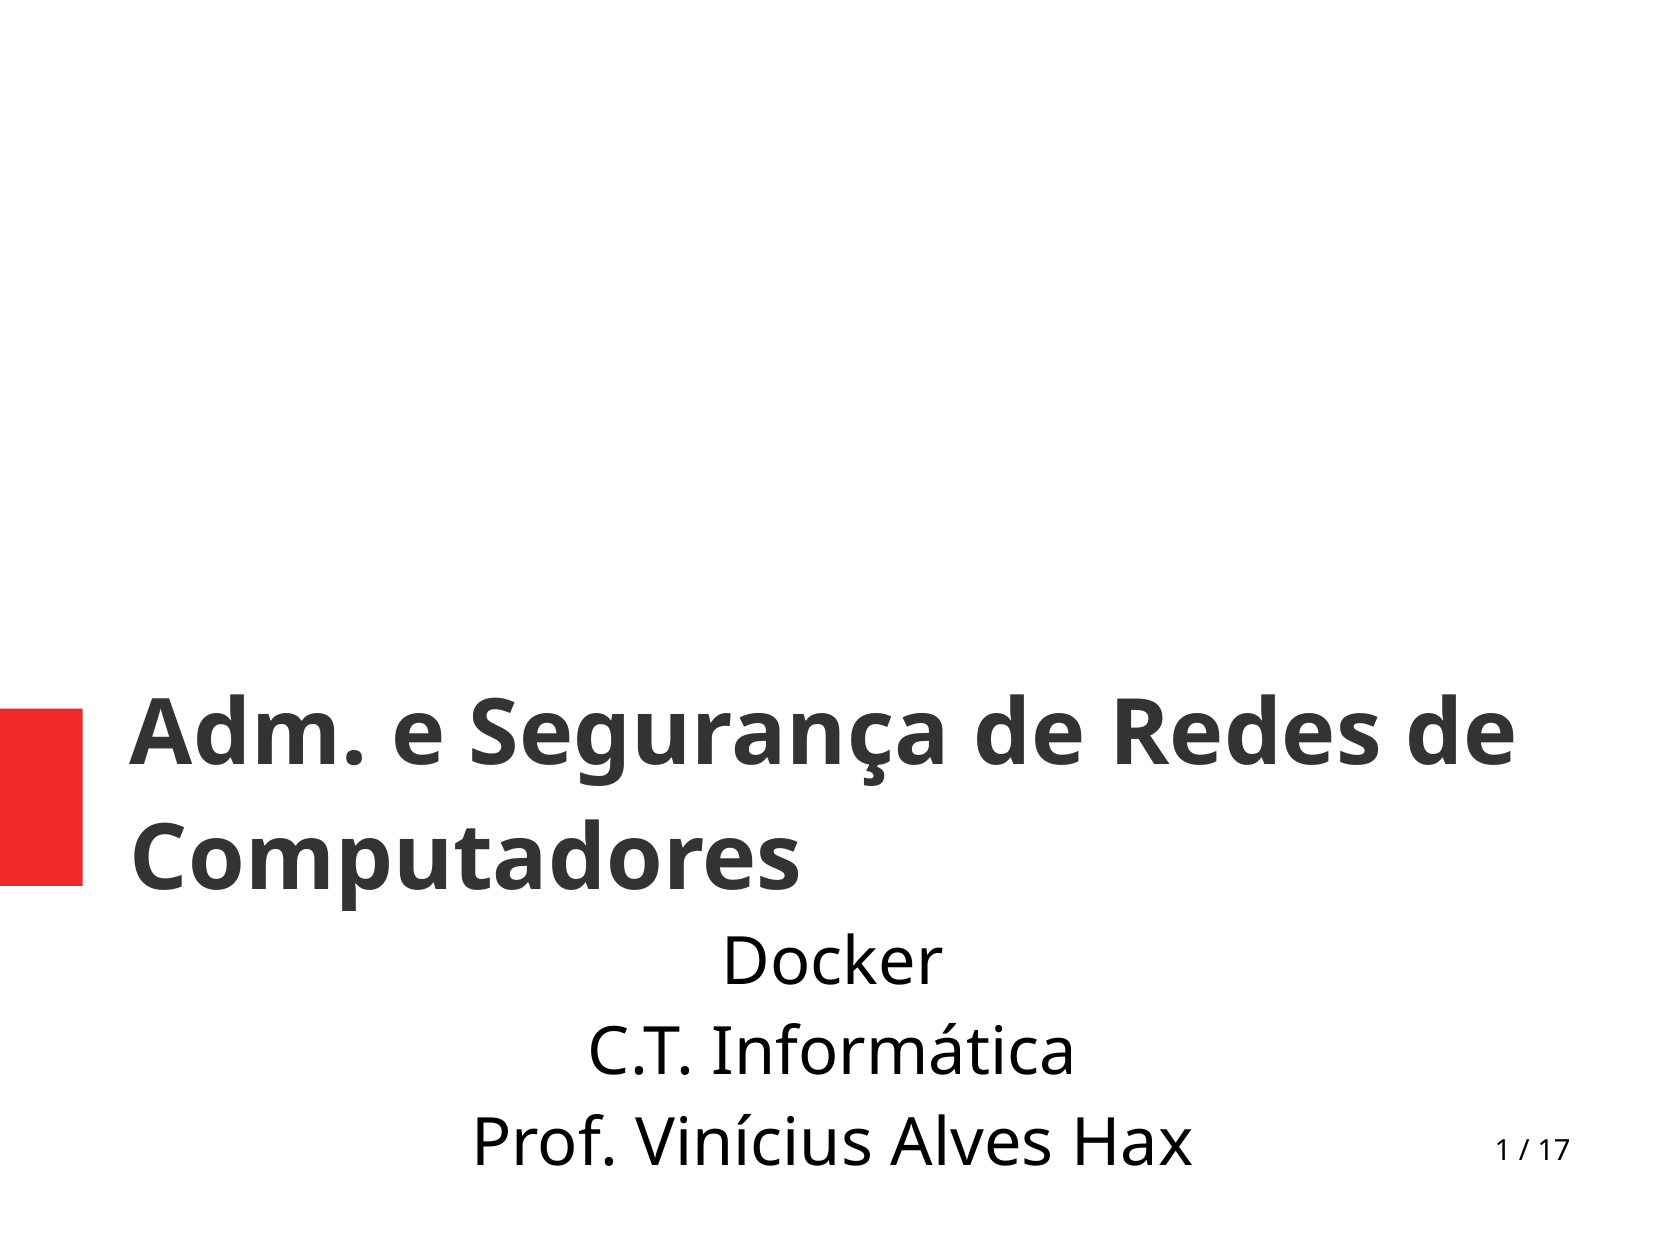

# Adm. e Segurança de Redes de Computadores
Docker
C.T. Informática
Prof. Vinícius Alves Hax
1